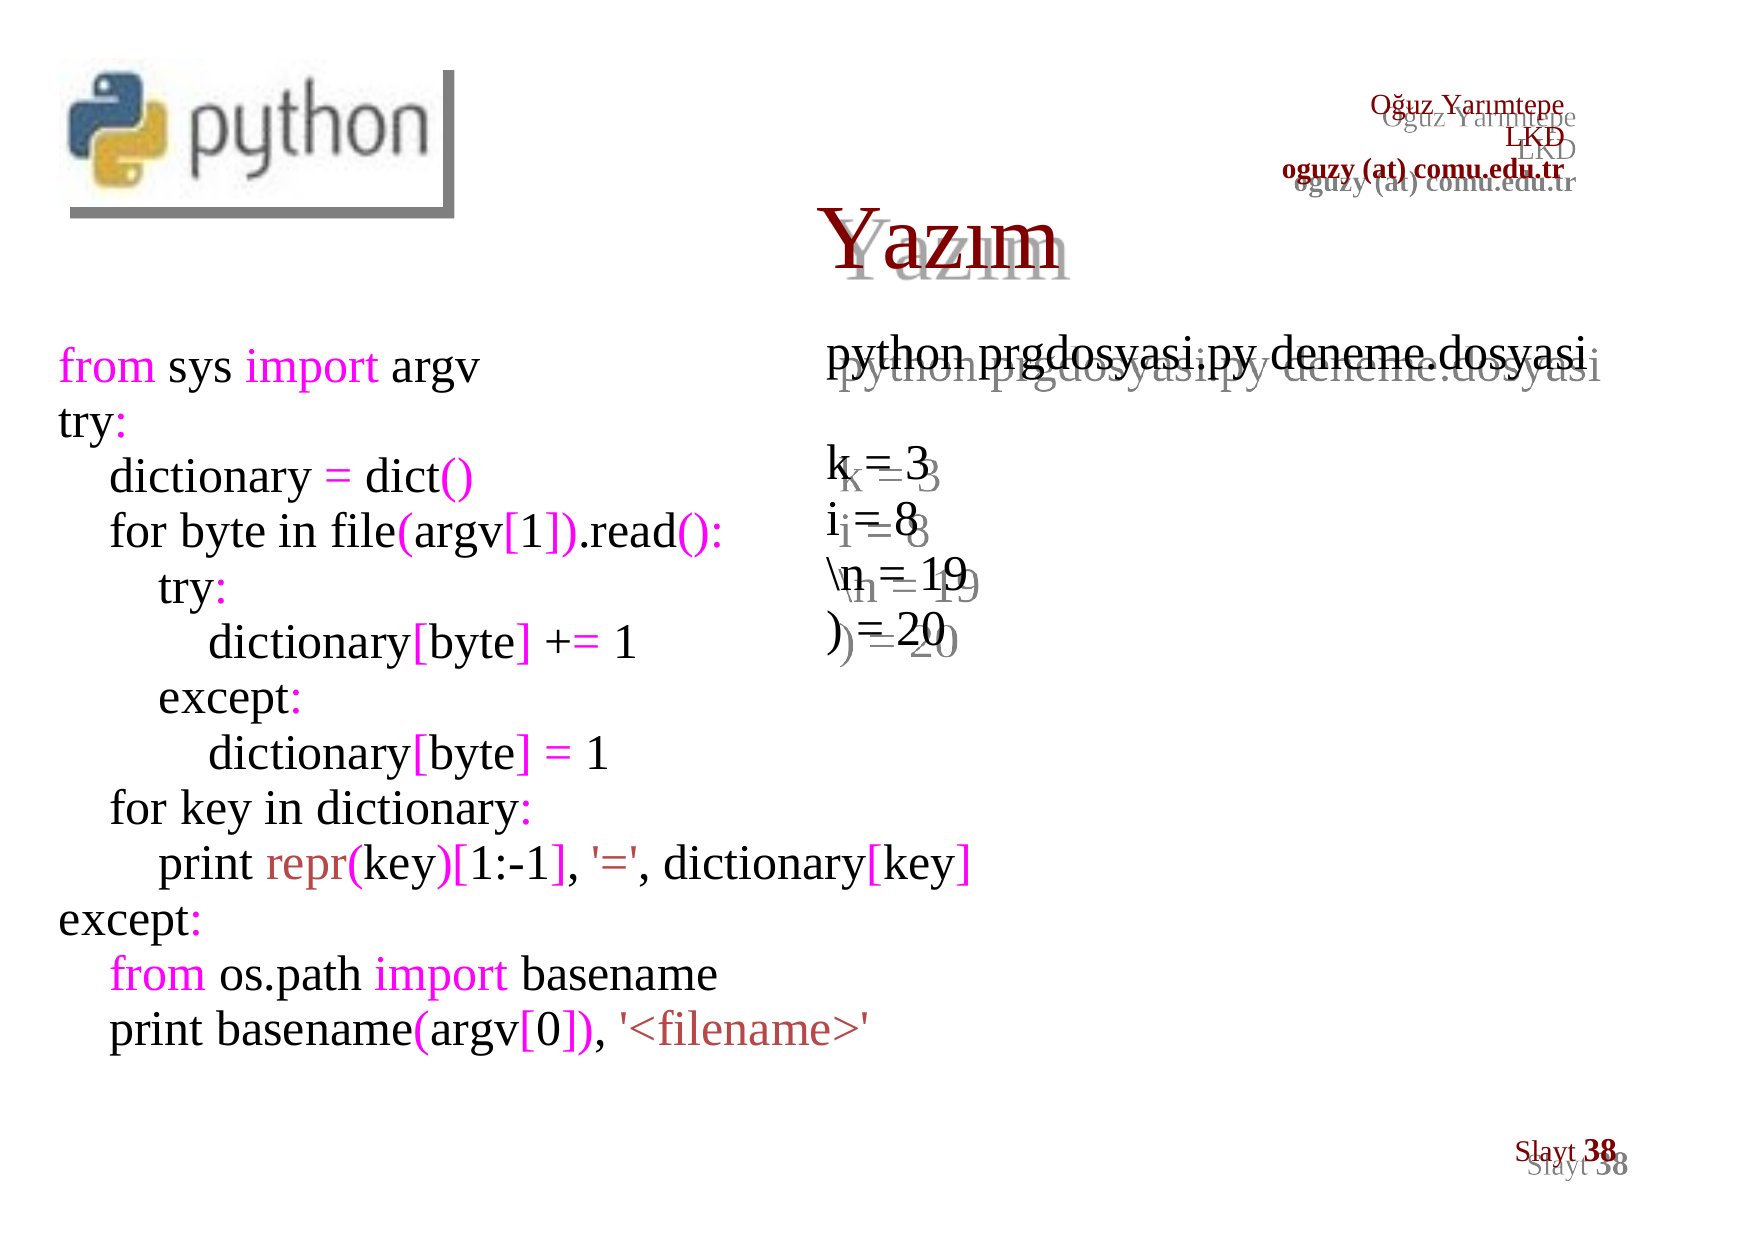

# Yazım
from sys import argv
try:
 dictionary = dict()
 for byte in file(argv[1]).read():
 try:
 dictionary[byte] += 1
 except:
 dictionary[byte] = 1
 for key in dictionary:
 print repr(key)[1:-1], '=', dictionary[key]
except:
 from os.path import basename
 print basename(argv[0]), '<filename>'
python prgdosyasi.py deneme.dosyasi
k = 3
i = 8
\n = 19
) = 20